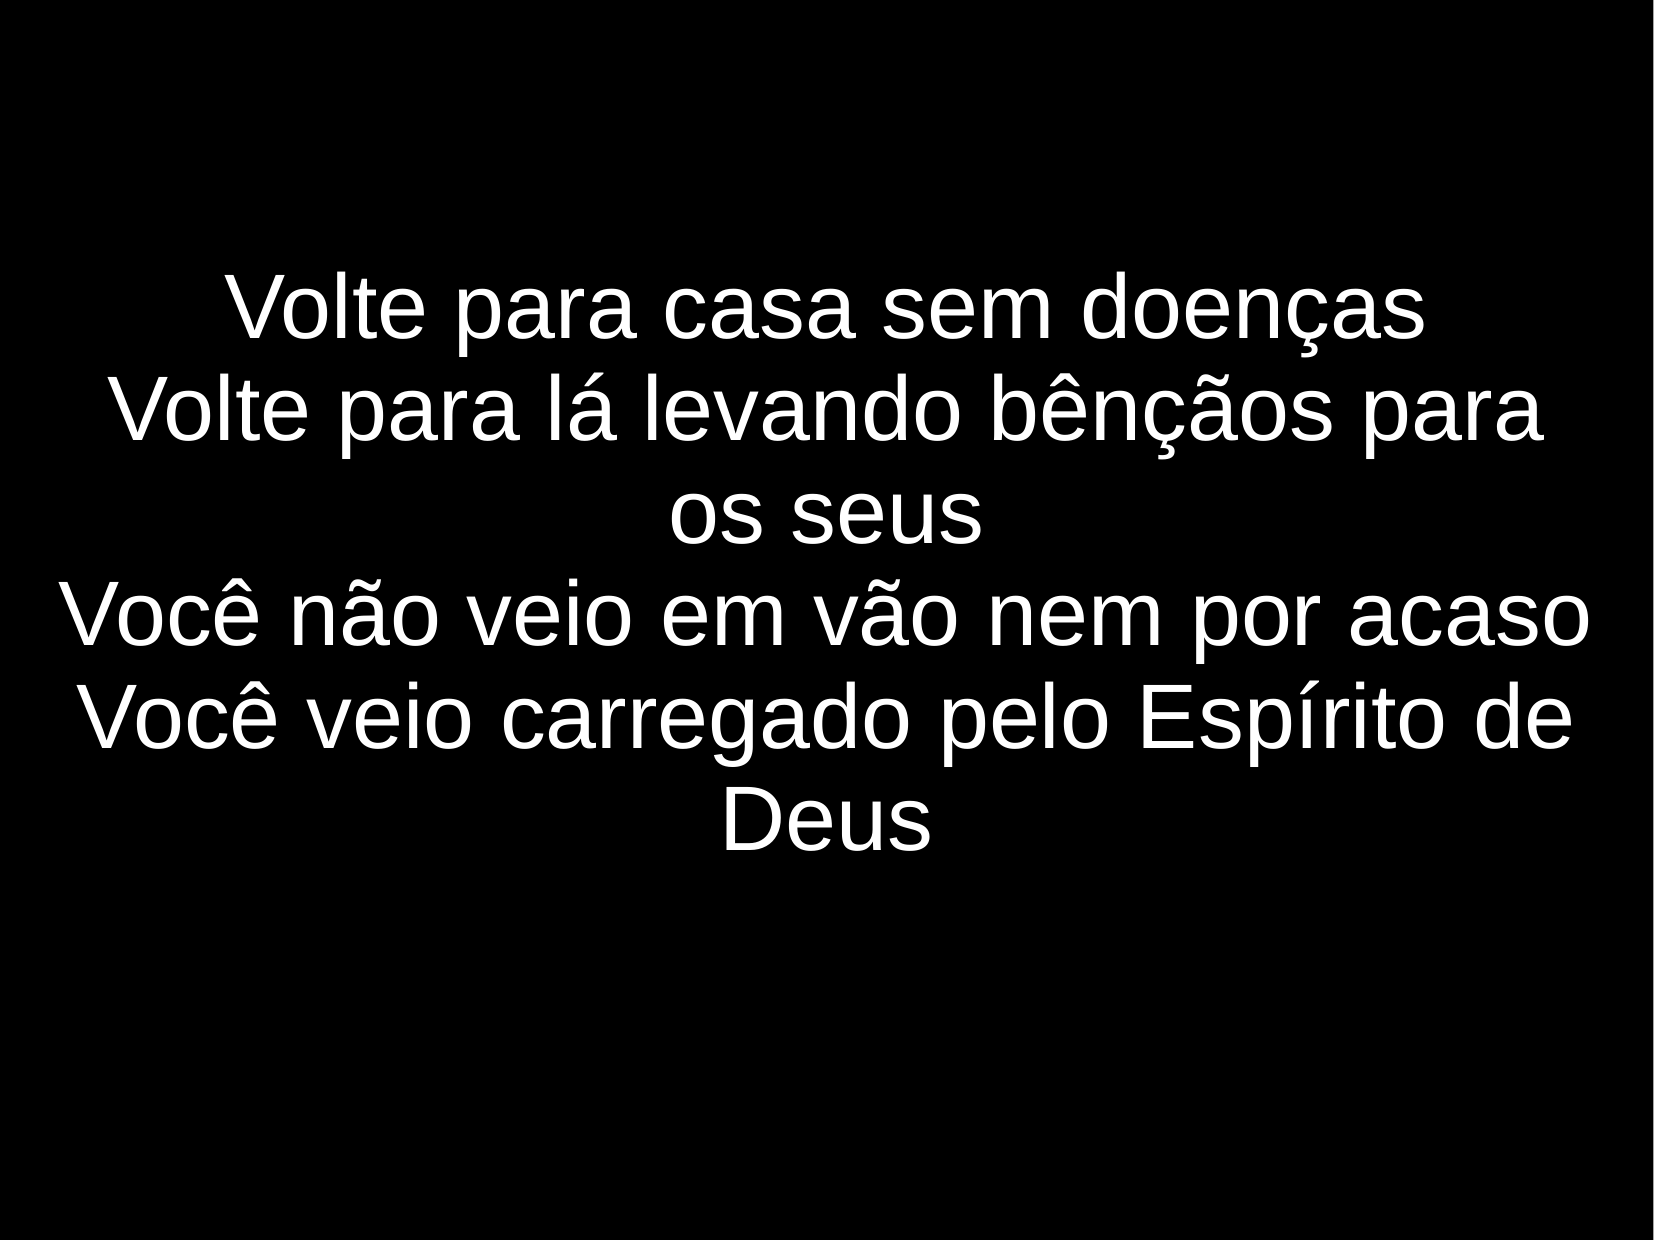

# Volte para casa sem doenças
Volte para lá levando bênçãos para os seus
Você não veio em vão nem por acaso
Você veio carregado pelo Espírito de Deus